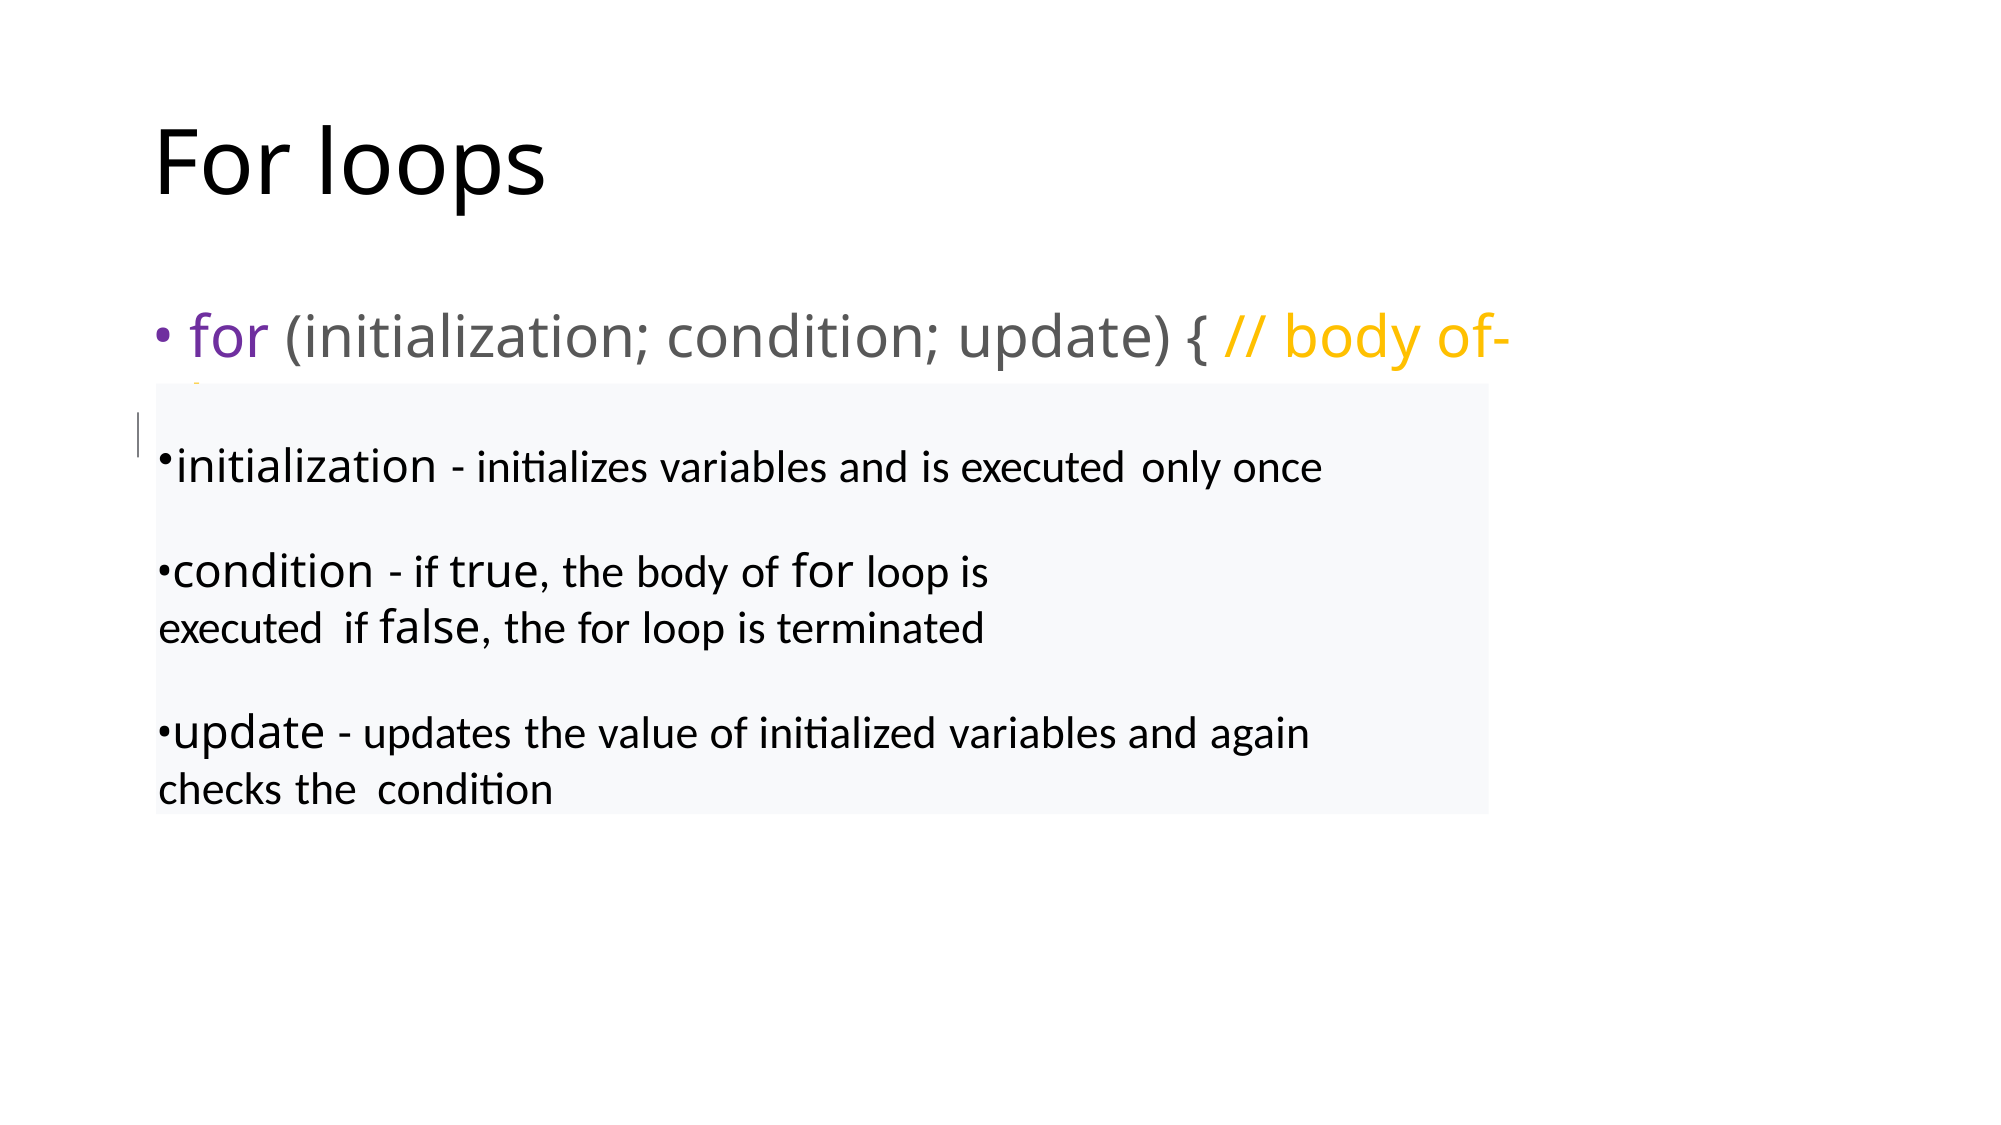

# For loops
for (initialization; condition; update) { // body of-loop }
initialization - initializes variables and is executed only once
condition - if true, the body of for loop is executed if false, the for loop is terminated
update - updates the value of initialized variables and again checks the condition